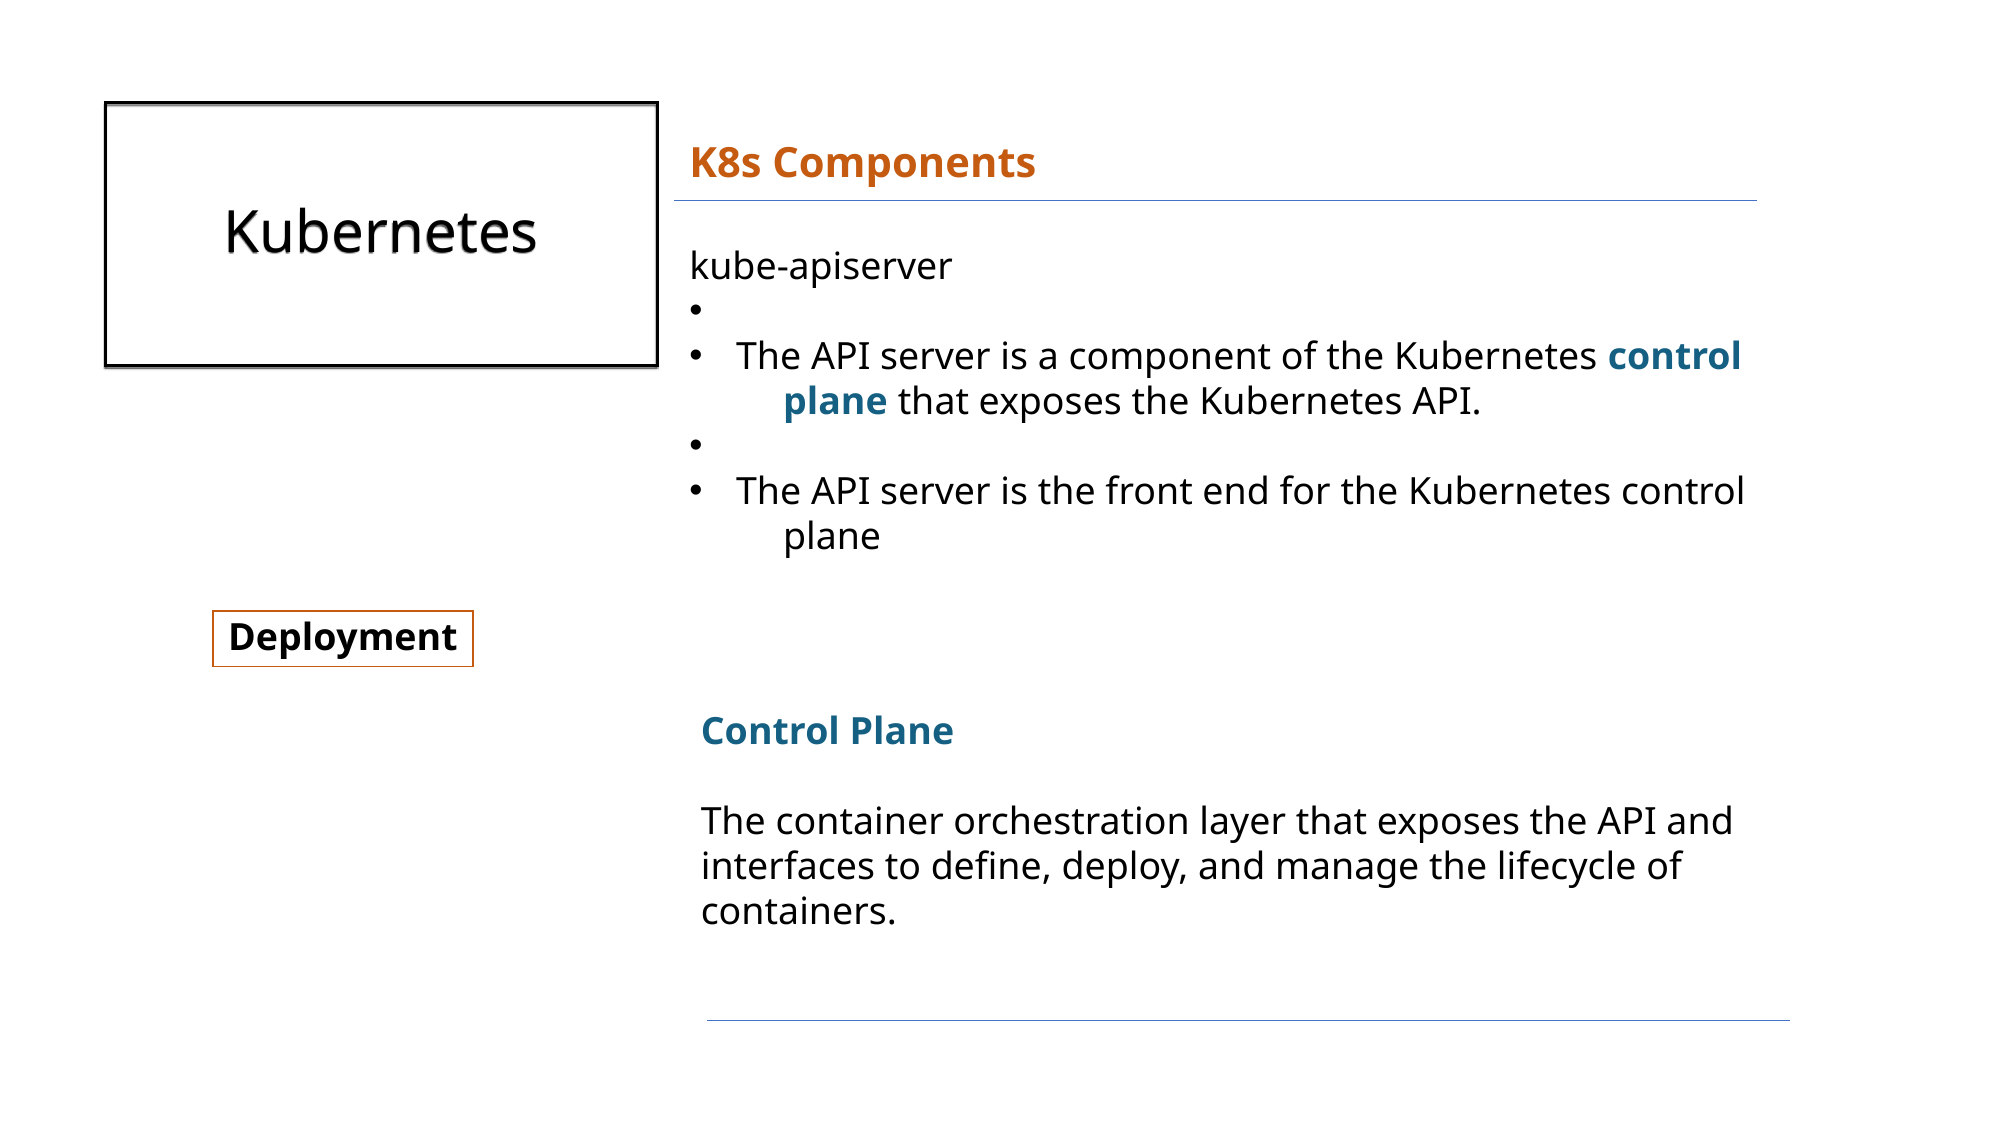

# Kubernetes
K8s Components
kube-apiserver
The API server is a component of the Kubernetes control plane that exposes the Kubernetes API.
The API server is the front end for the Kubernetes control plane
Deployment
Control Plane
The container orchestration layer that exposes the API and interfaces to define, deploy, and manage the lifecycle of containers.